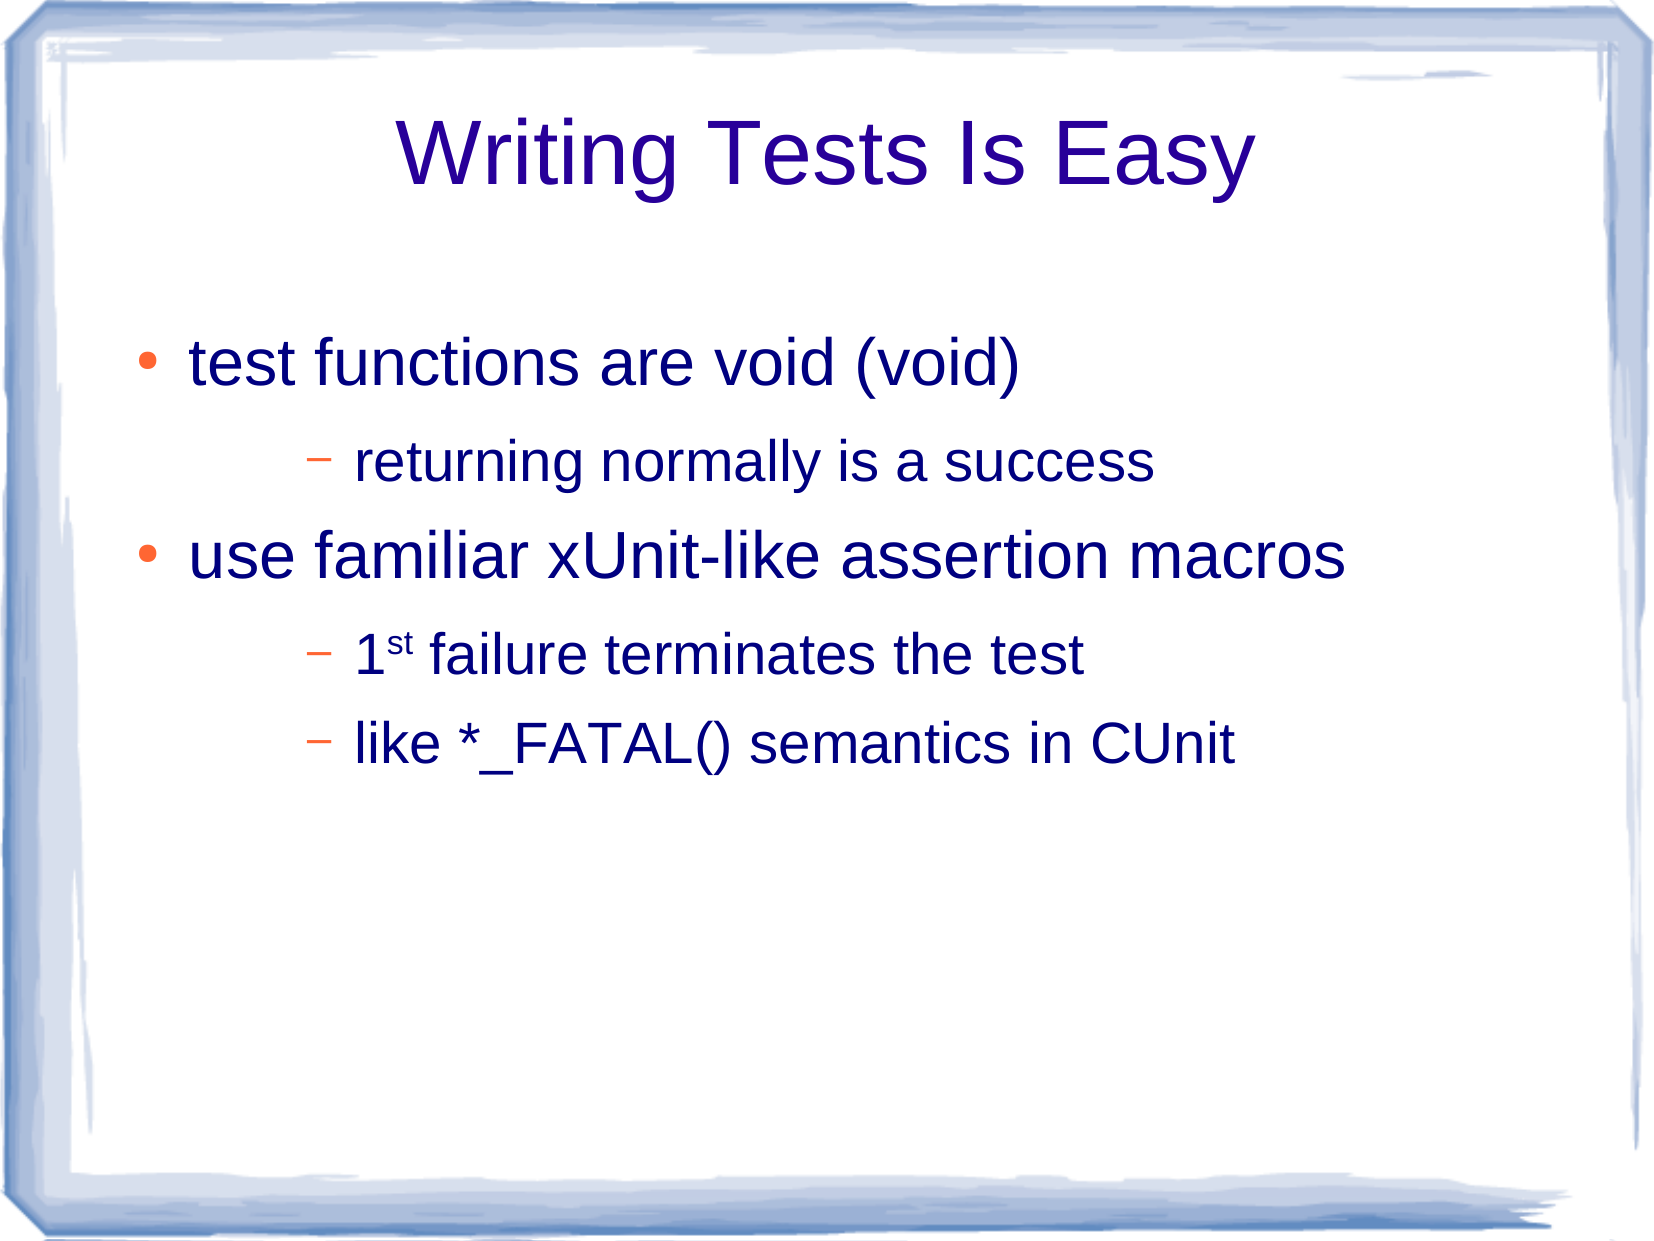

# Writing Tests Is Easy
test functions are void (void)
returning normally is a success
use familiar xUnit-like assertion macros
1st failure terminates the test
like *_FATAL() semantics in CUnit